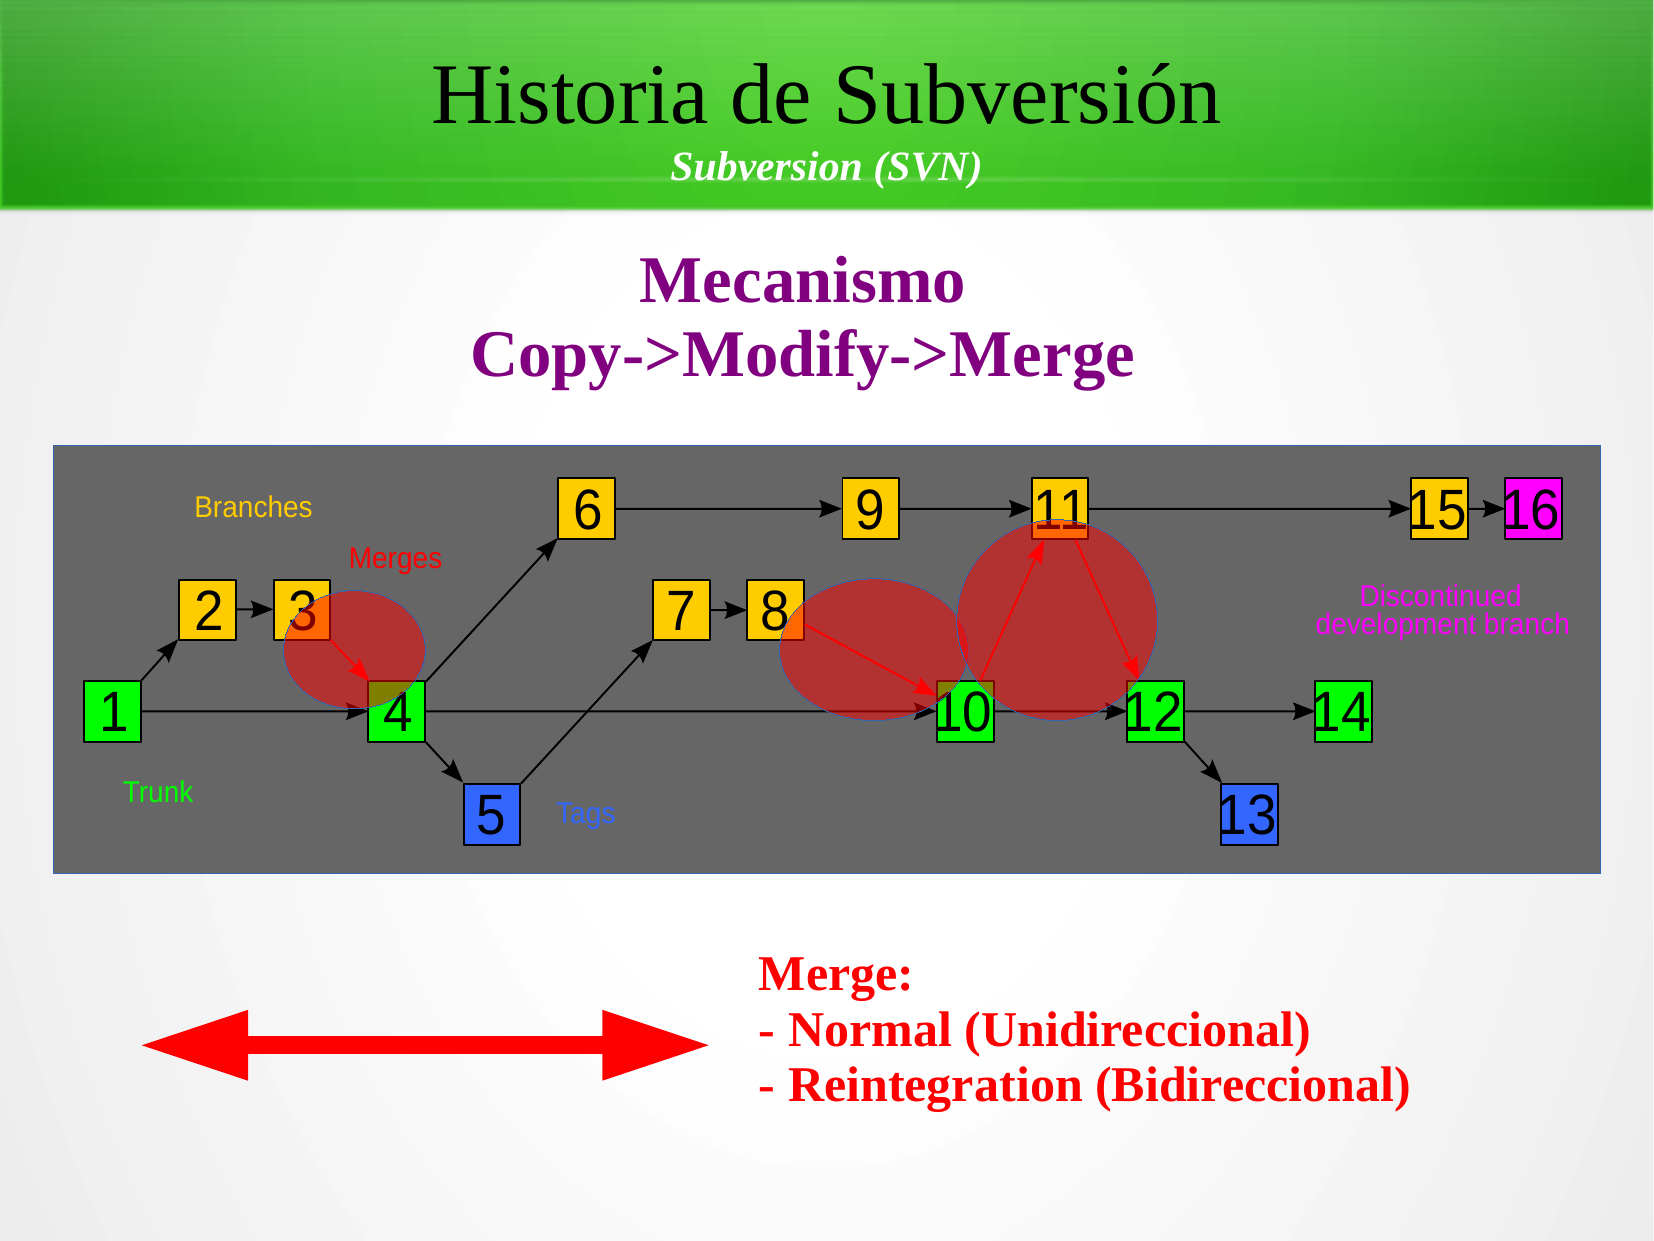

# Historia de Subversión Subversion (SVN)
Mecanismo
Copy->Modify->Merge
Merge:
- Normal (Unidireccional)
- Reintegration (Bidireccional)